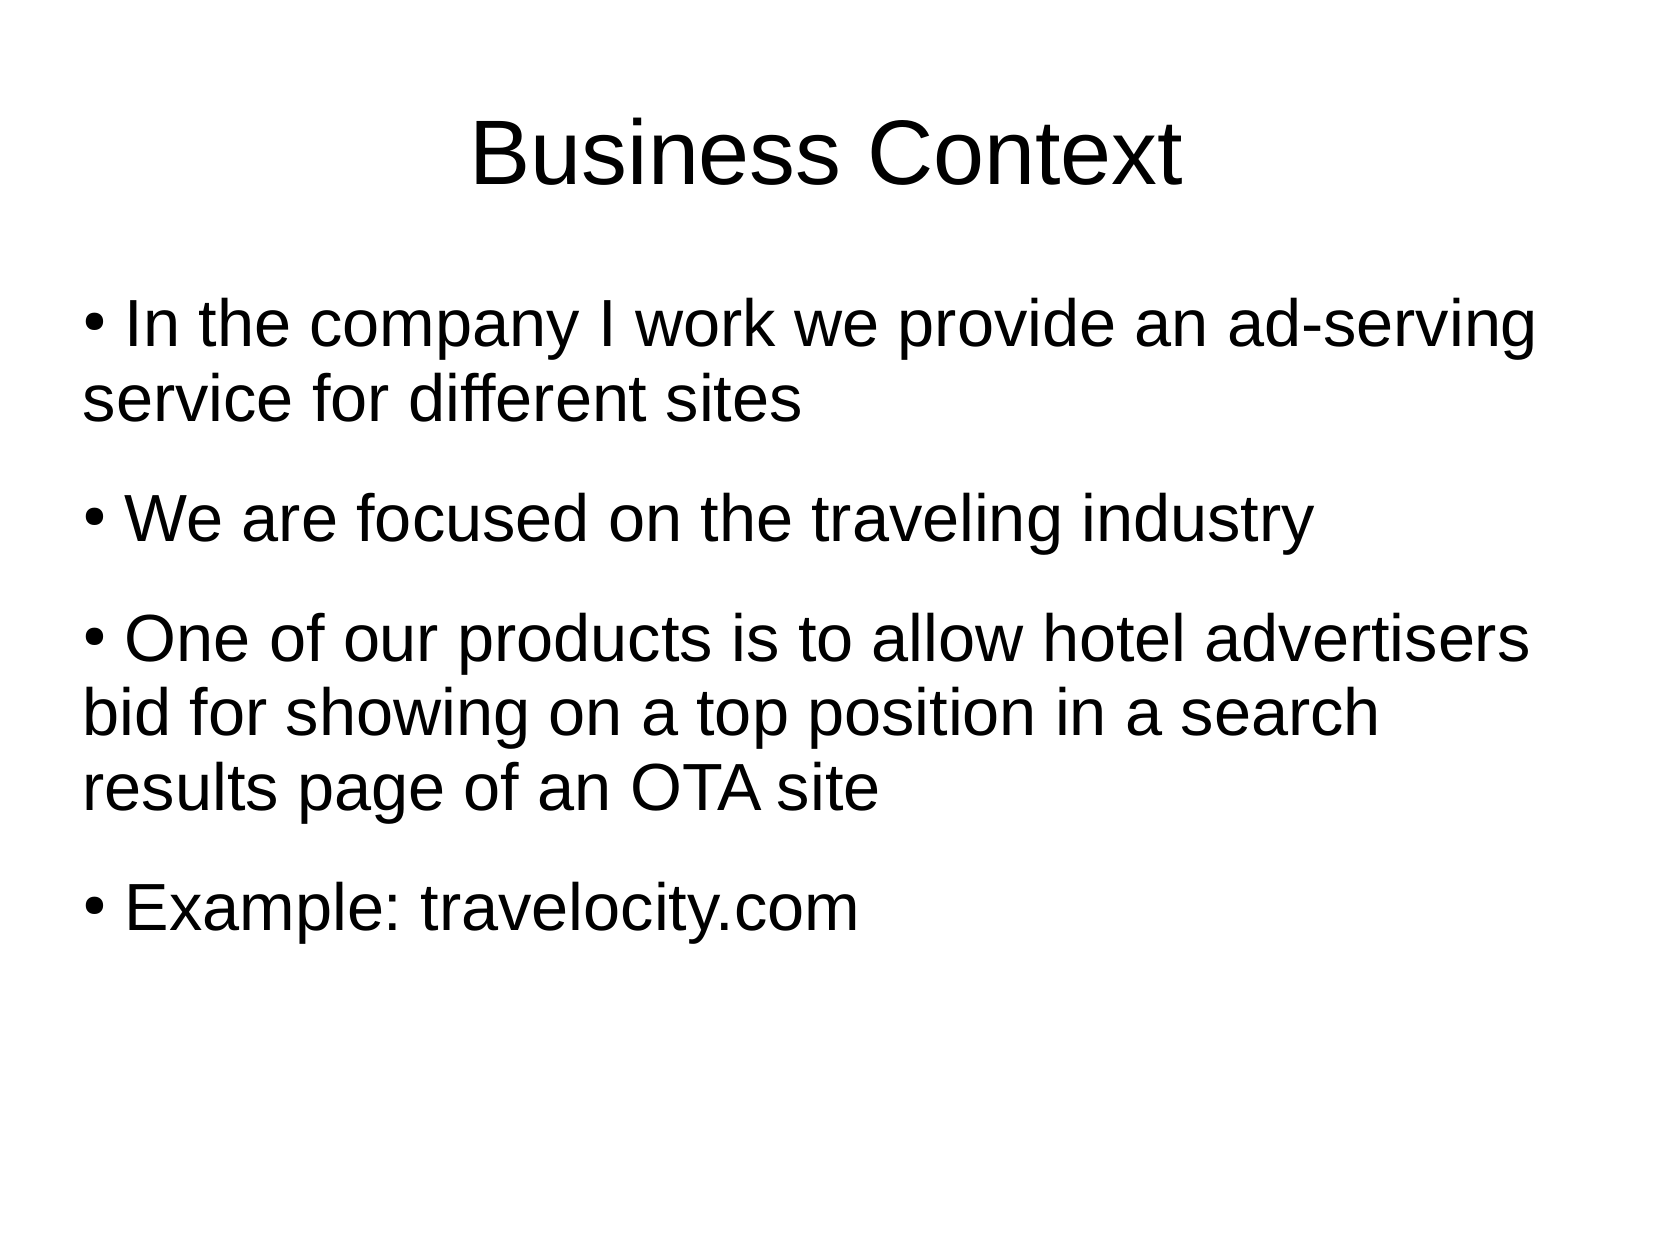

# Business Context
 In the company I work we provide an ad-serving service for different sites
 We are focused on the traveling industry
 One of our products is to allow hotel advertisers bid for showing on a top position in a search results page of an OTA site
 Example: travelocity.com